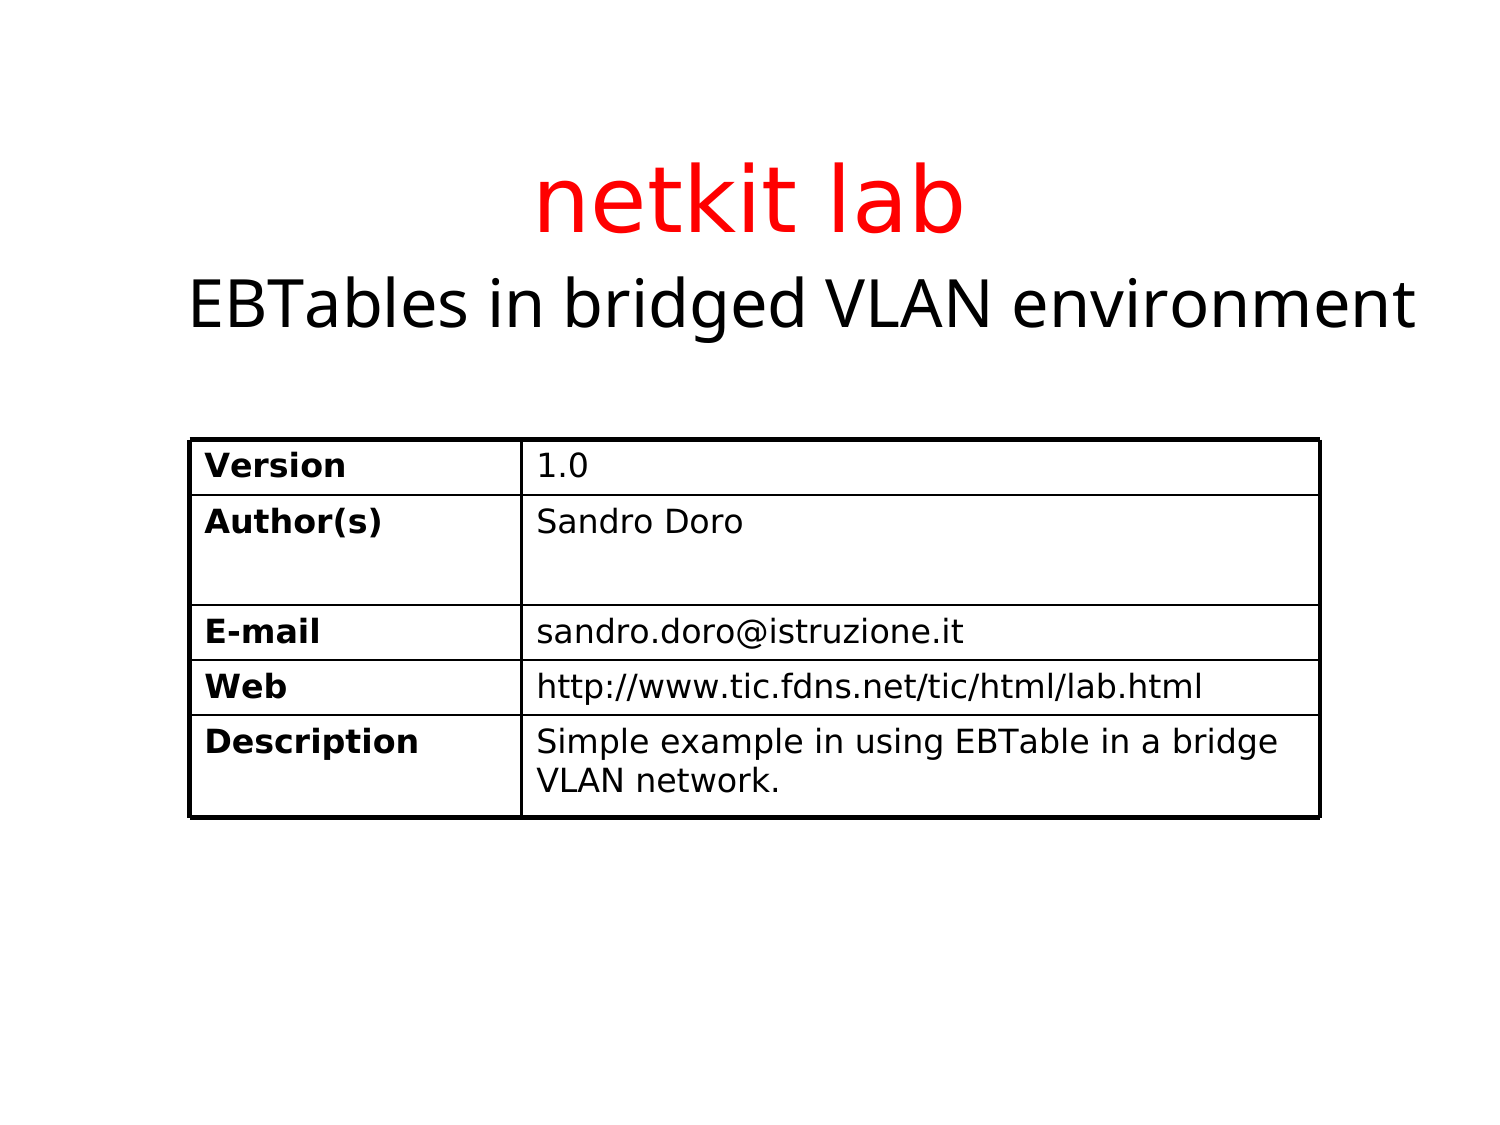

# netkit lab
EBTables in bridged VLAN environment
Version
1.0
Author(s)
Sandro Doro
E-mail
sandro.doro@istruzione.it
Web
http://www.tic.fdns.net/tic/html/lab.html
Description
Simple example in using EBTable in a bridge VLAN network.